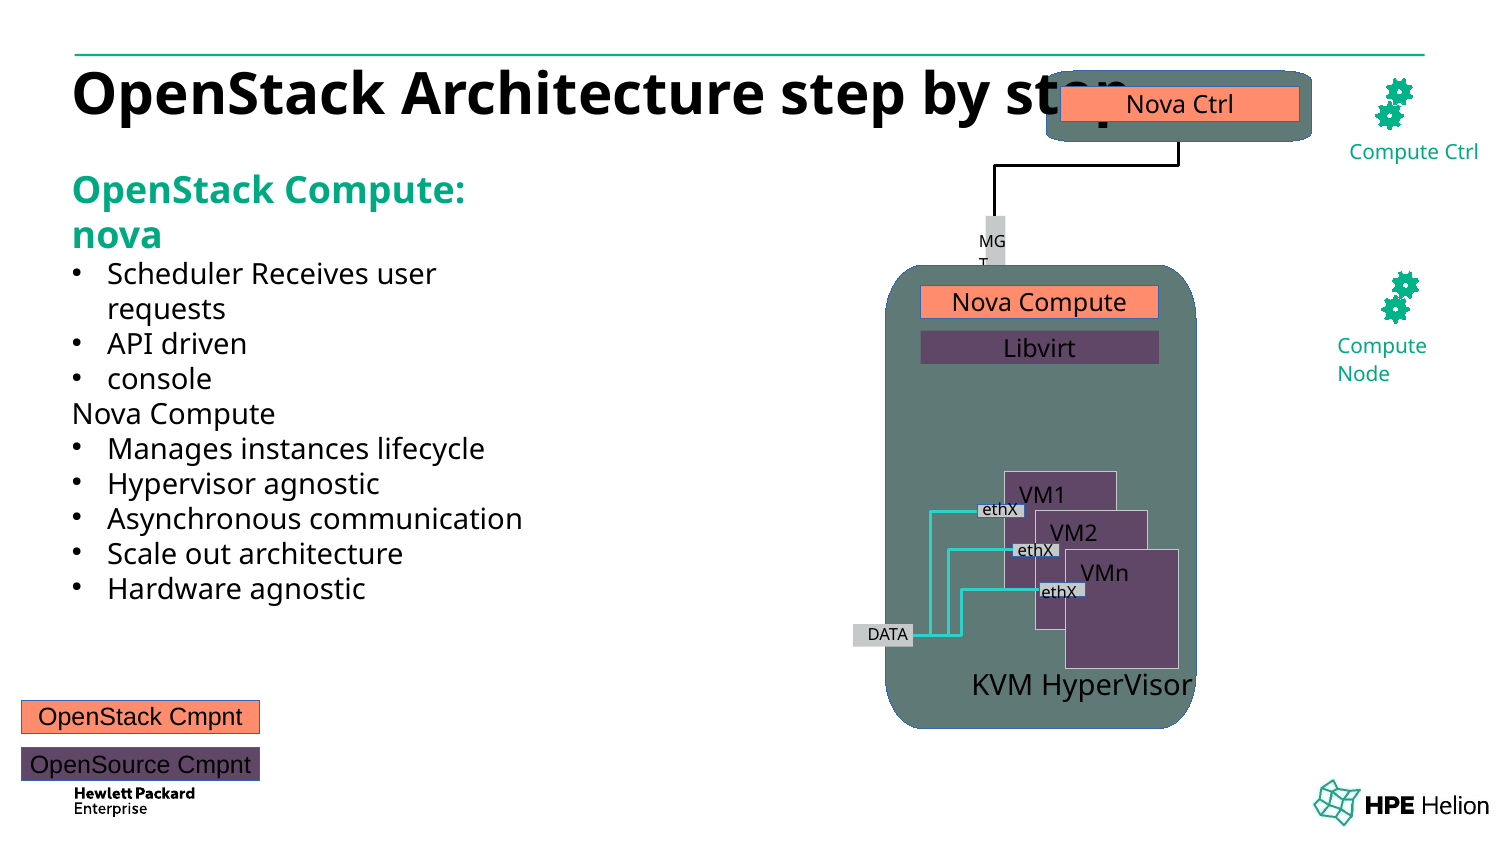

# OpenStack Architecture step by step
Compute Ctrl
Nova Ctrl
OpenStack Compute: nova
Scheduler Receives user requests
API driven
console
Nova Compute
Manages instances lifecycle
Hypervisor agnostic
Asynchronous communication
Scale out architecture
Hardware agnostic
MGT
 KVM HyperVisor
Compute Node
Nova Compute
Libvirt
VM1
ethX
VM2
ethX
VMn
ethX
DATA
OpenStack Cmpnt
OpenSource Cmpnt